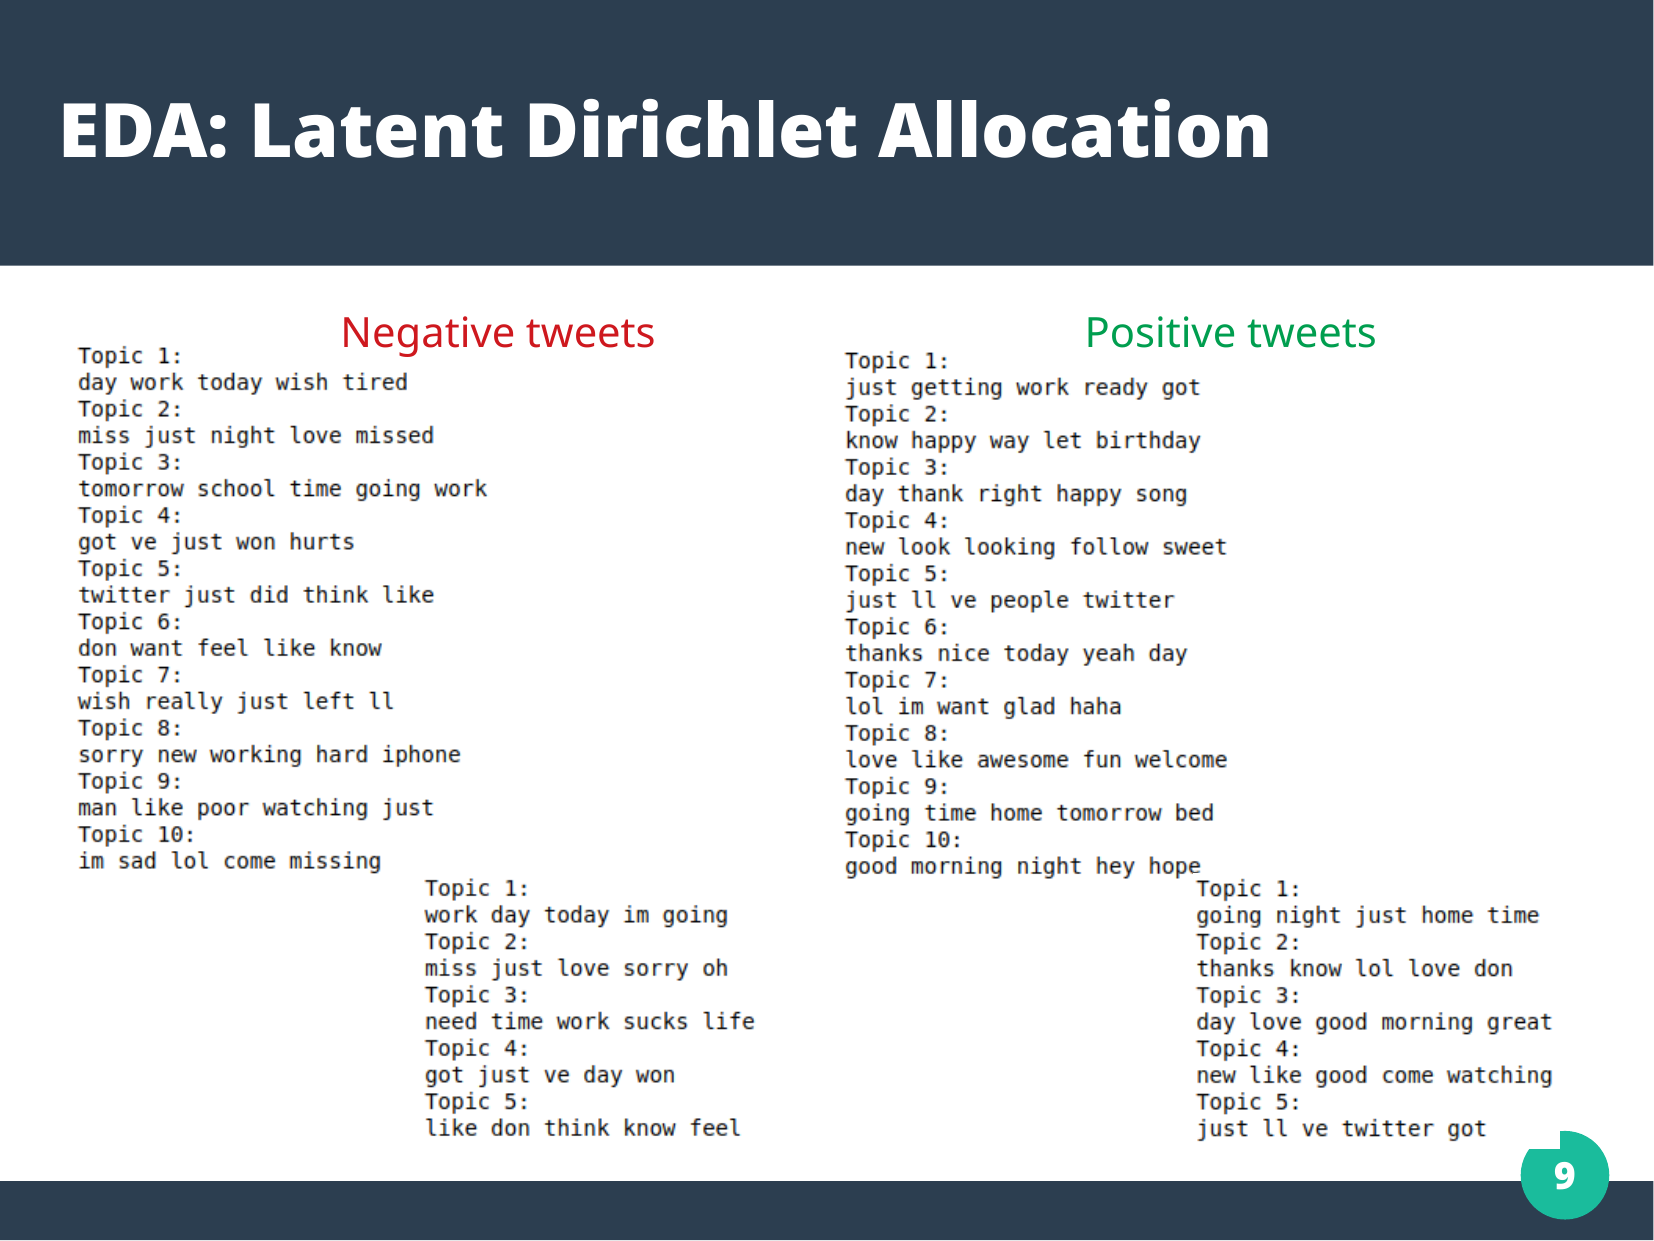

# EDA: Latent Dirichlet Allocation
Negative tweets
Positive tweets
9